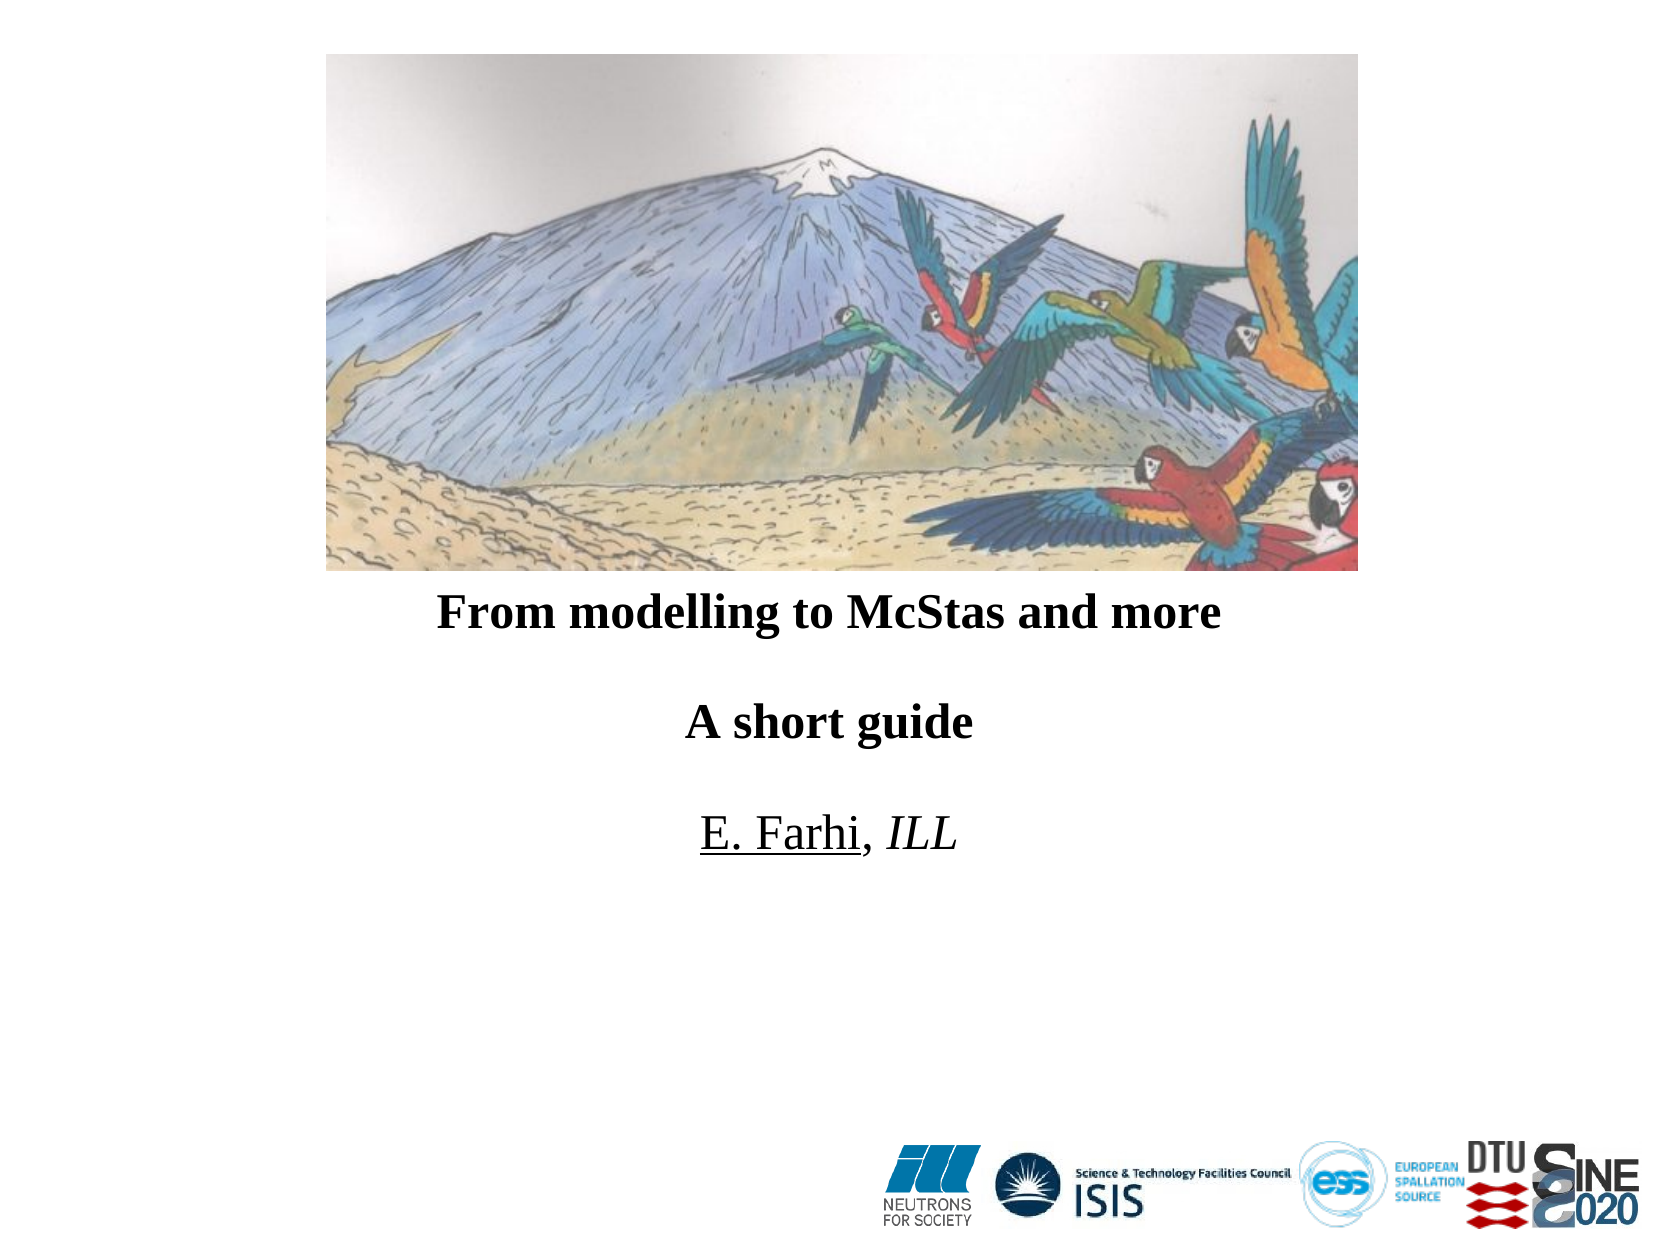

From modelling to McStas and more
A short guide
E. Farhi, ILL